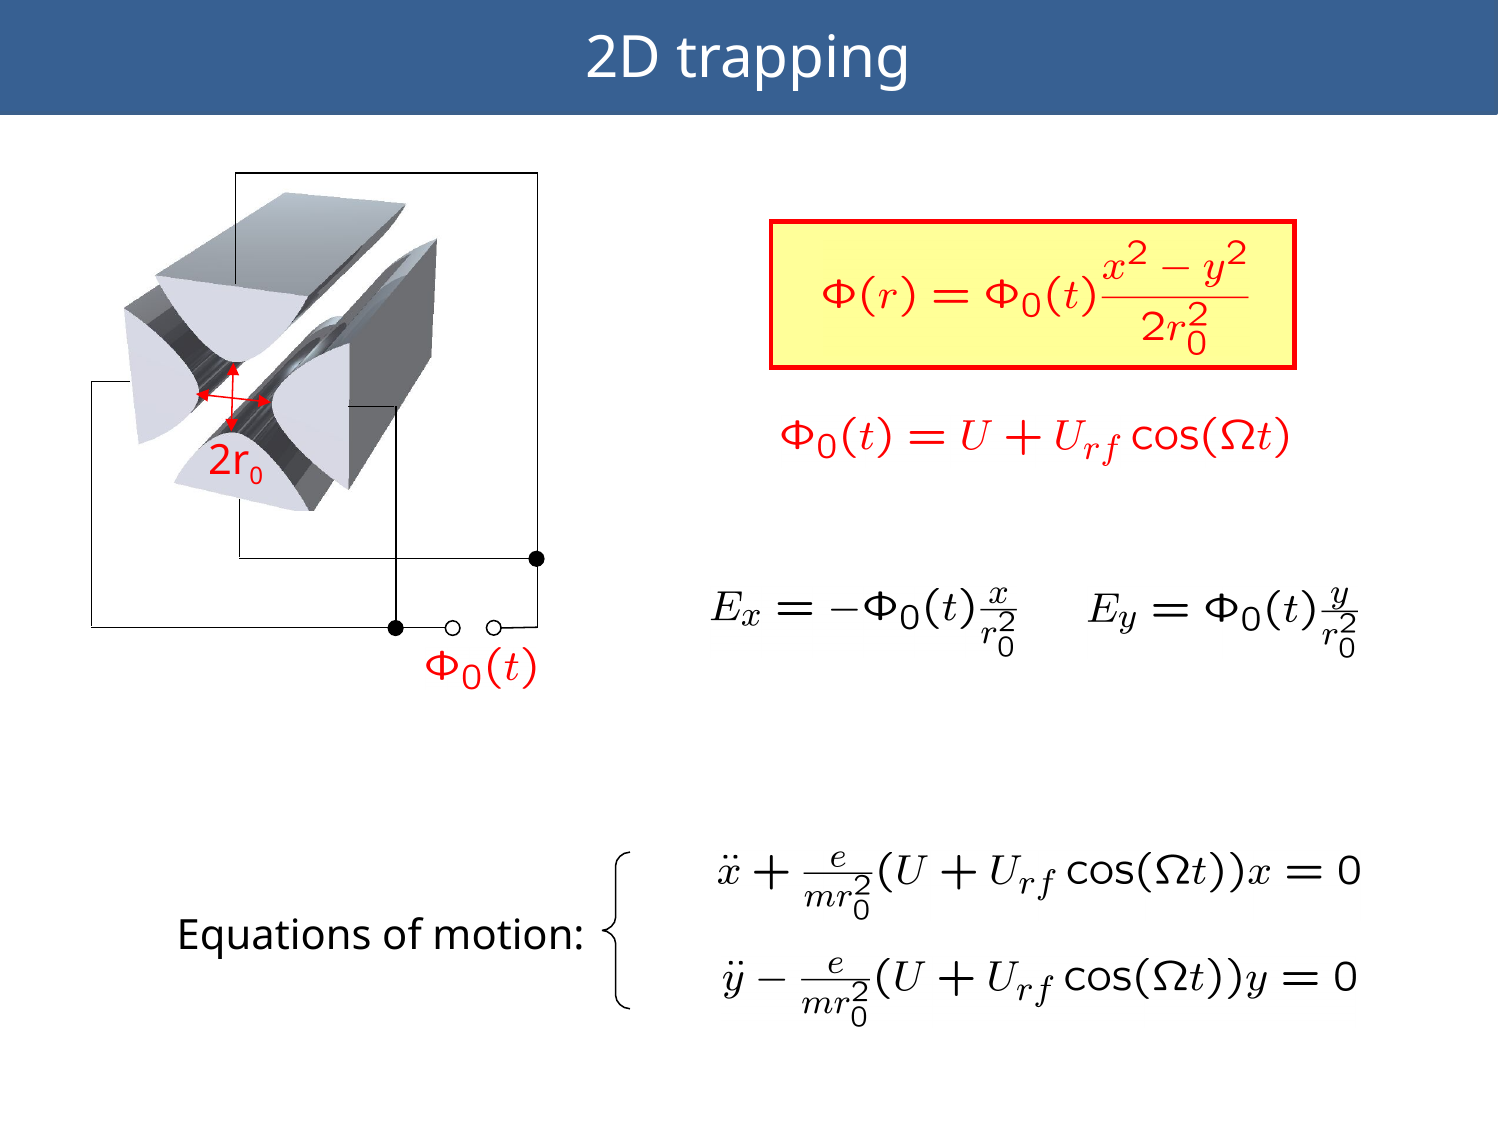

# 2D trapping
2r0
Equations of motion: